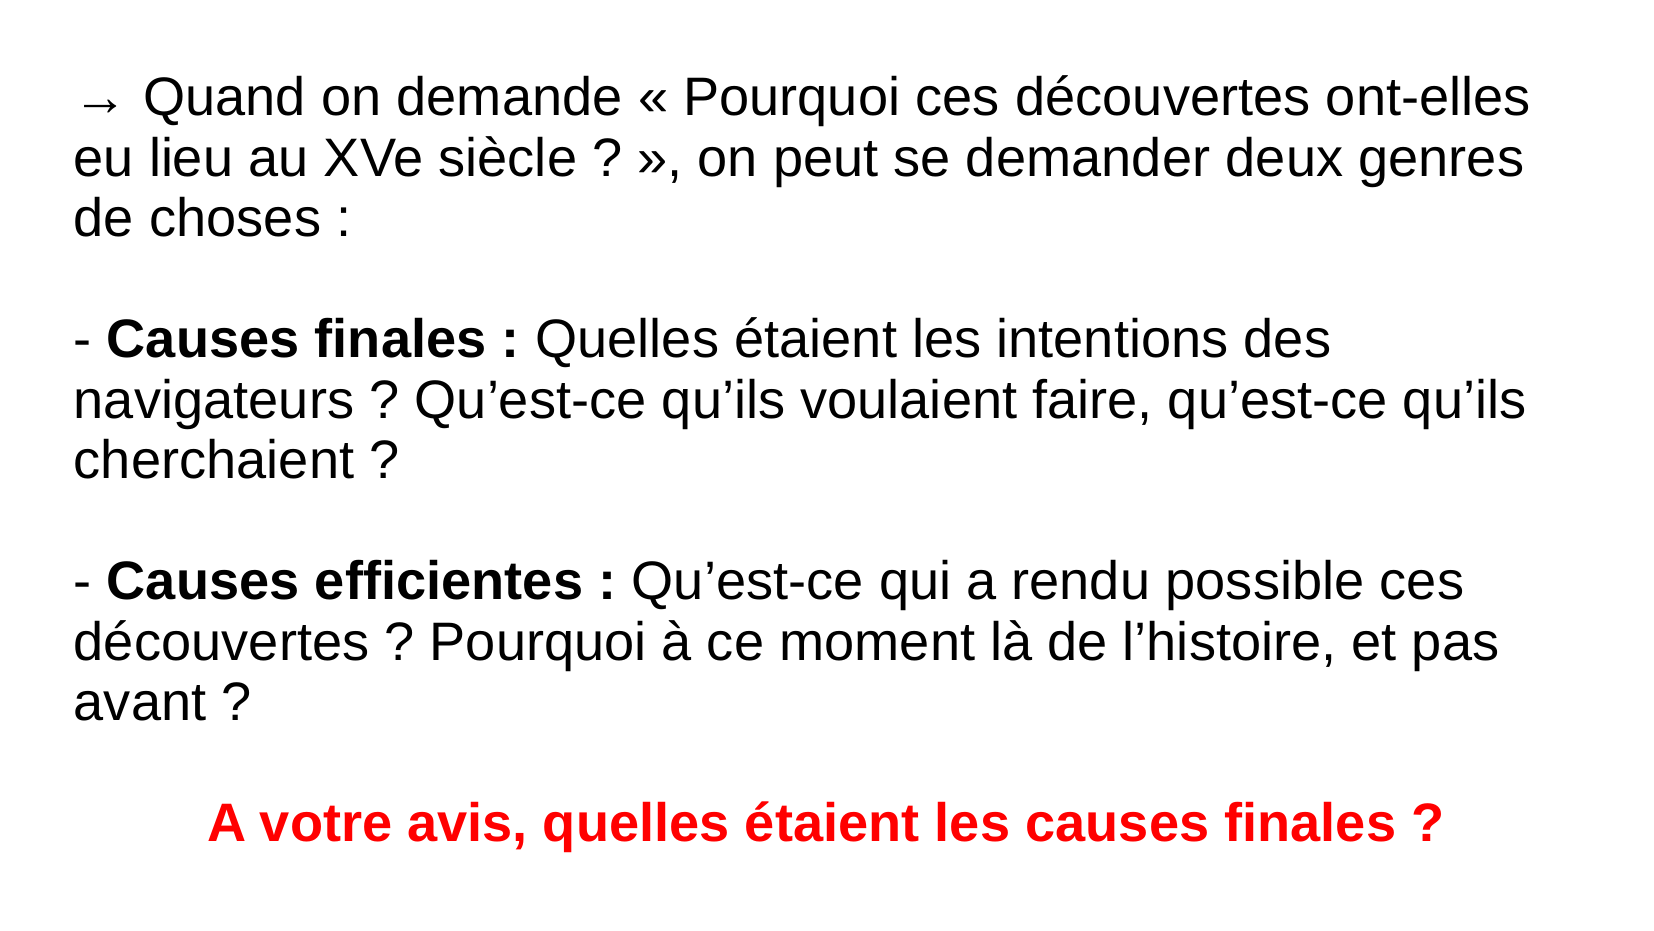

→ Quand on demande « Pourquoi ces découvertes ont-elles eu lieu au XVe siècle ? », on peut se demander deux genres de choses :
- Causes finales : Quelles étaient les intentions des navigateurs ? Qu’est-ce qu’ils voulaient faire, qu’est-ce qu’ils cherchaient ?
- Causes efficientes : Qu’est-ce qui a rendu possible ces découvertes ? Pourquoi à ce moment là de l’histoire, et pas avant ?
A votre avis, quelles étaient les causes finales ?